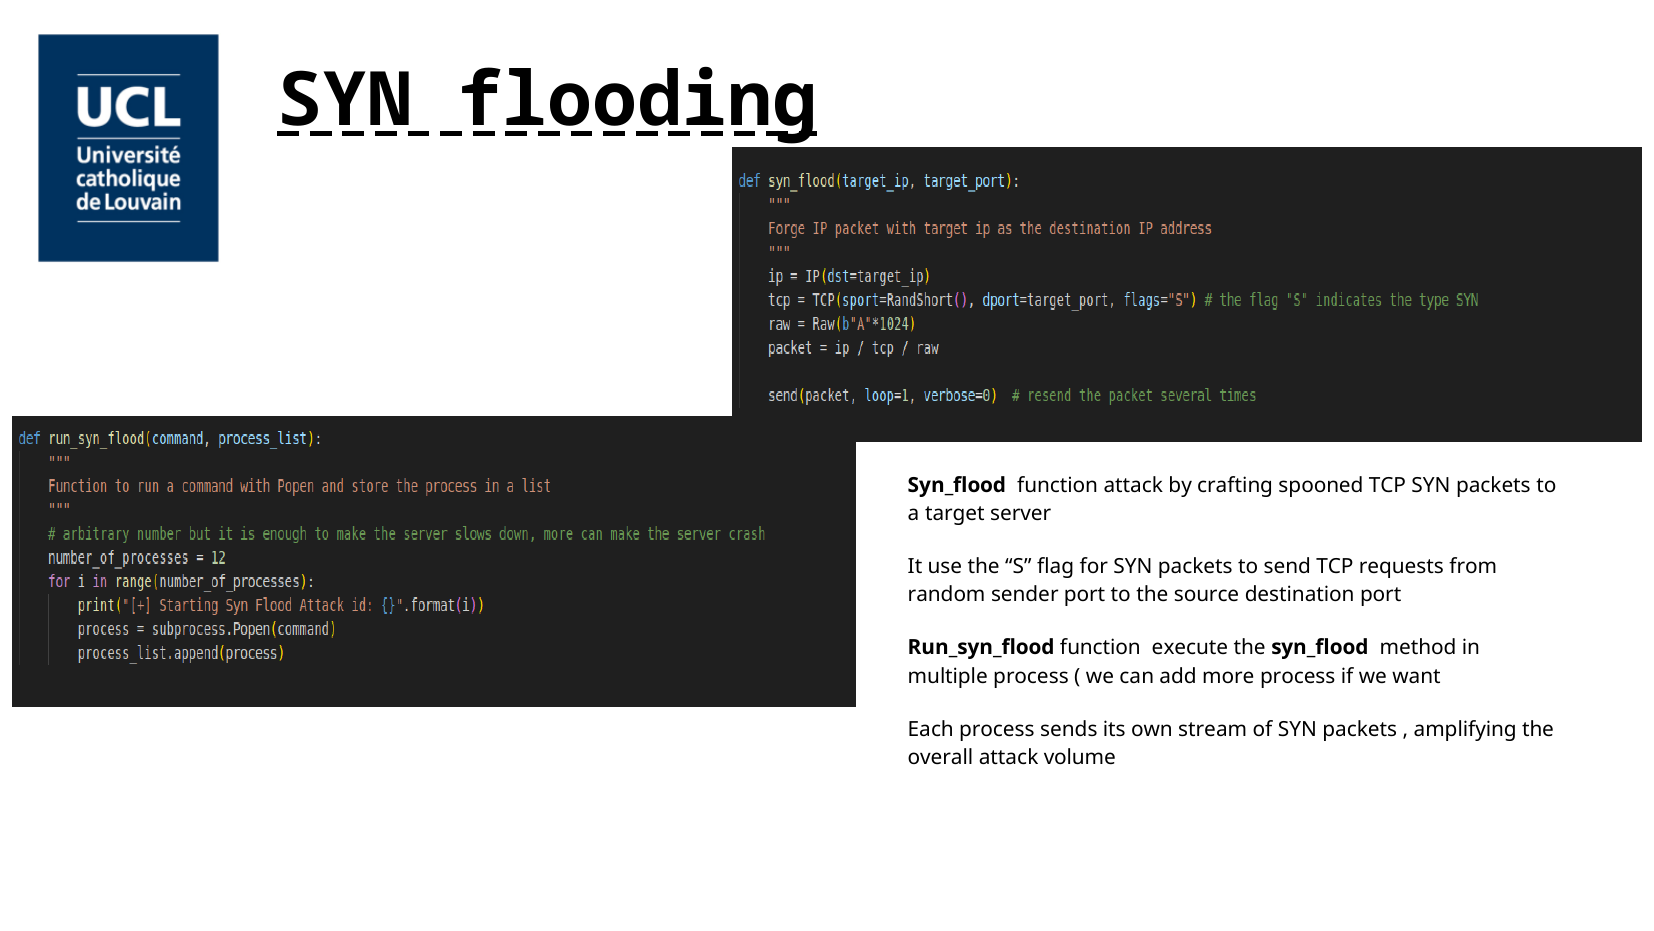

SYN flooding
Syn_flood function attack by crafting spooned TCP SYN packets to a target server
It use the “S” flag for SYN packets to send TCP requests from random sender port to the source destination port
Run_syn_flood function execute the syn_flood method in multiple process ( we can add more process if we want
Each process sends its own stream of SYN packets , amplifying the overall attack volume